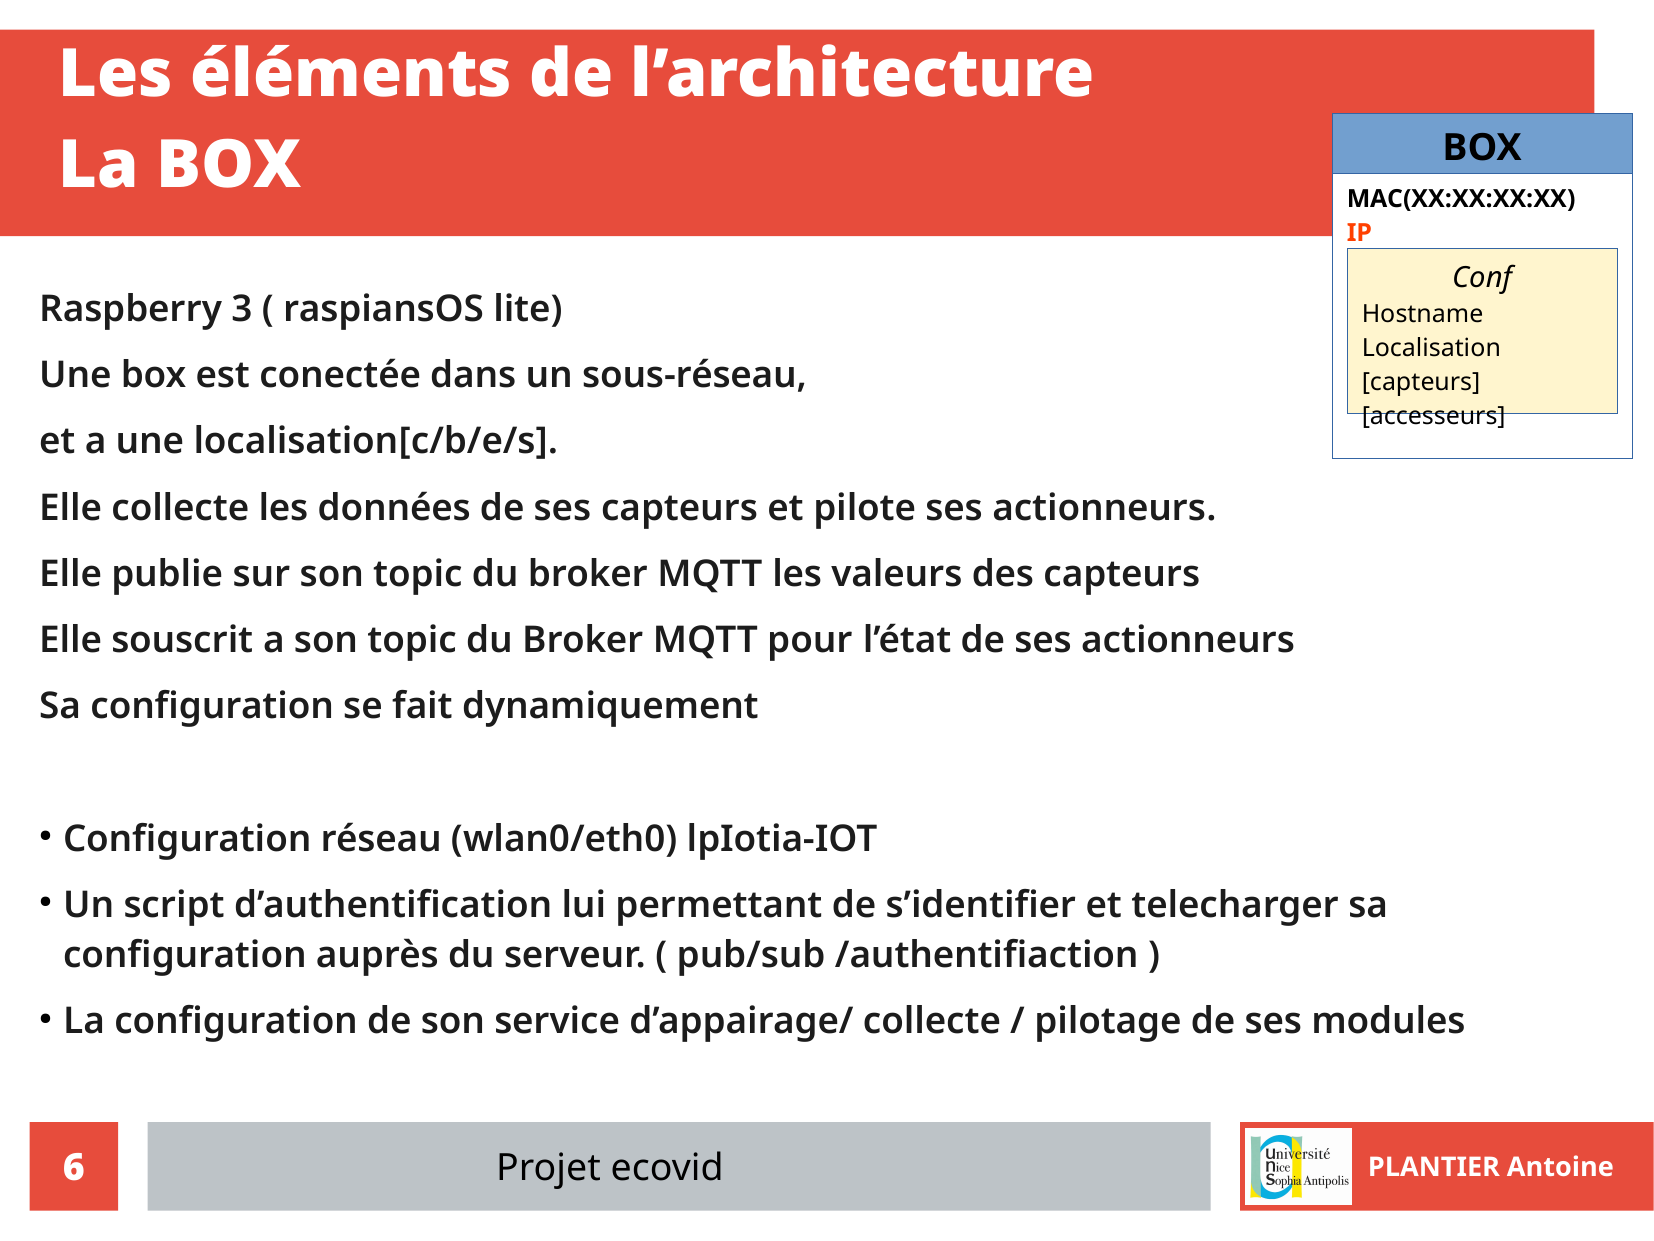

# Les éléments de l’architecture La BOX
BOX
BOX
MAC(XX:XX:XX:XX)
IP
MAC(XX:XX:XX:XX)
IP
Conf
Hostname
Localisation
[capteurs]
[accesseurs]
Conf
Hostname
Localisation
[capteurs]
[accesseurs]
Raspberry 3 ( raspiansOS lite)
Une box est conectée dans un sous-réseau,
et a une localisation[c/b/e/s].
Elle collecte les données de ses capteurs et pilote ses actionneurs.
Elle publie sur son topic du broker MQTT les valeurs des capteurs
Elle souscrit a son topic du Broker MQTT pour l’état de ses actionneurs
Sa configuration se fait dynamiquement
Configuration réseau (wlan0/eth0) lpIotia-IOT
Un script d’authentification lui permettant de s’identifier et telecharger sa configuration auprès du serveur. ( pub/sub /authentifiaction )
La configuration de son service d’appairage/ collecte / pilotage de ses modules
6